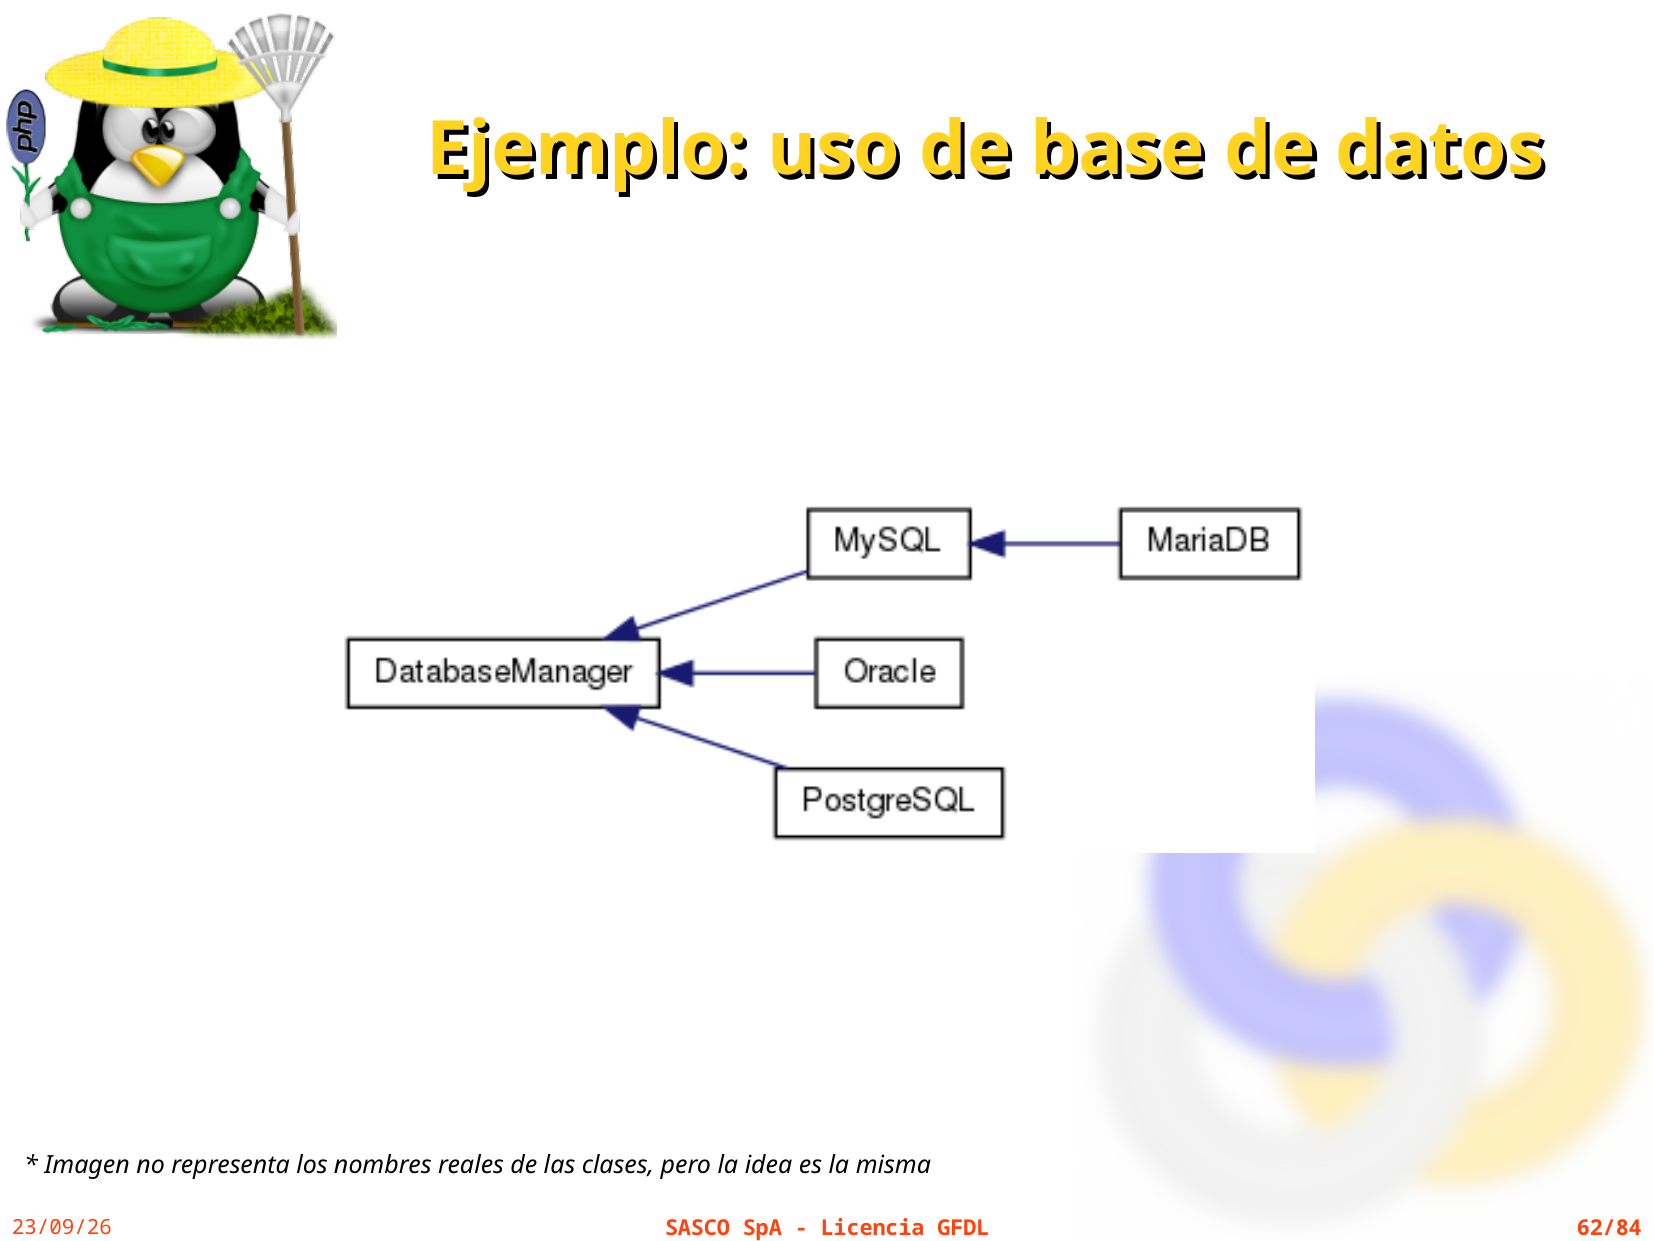

# Ejemplo: uso de base de datos
* Imagen no representa los nombres reales de las clases, pero la idea es la misma
SASCO SpA - Licencia GFDL
62